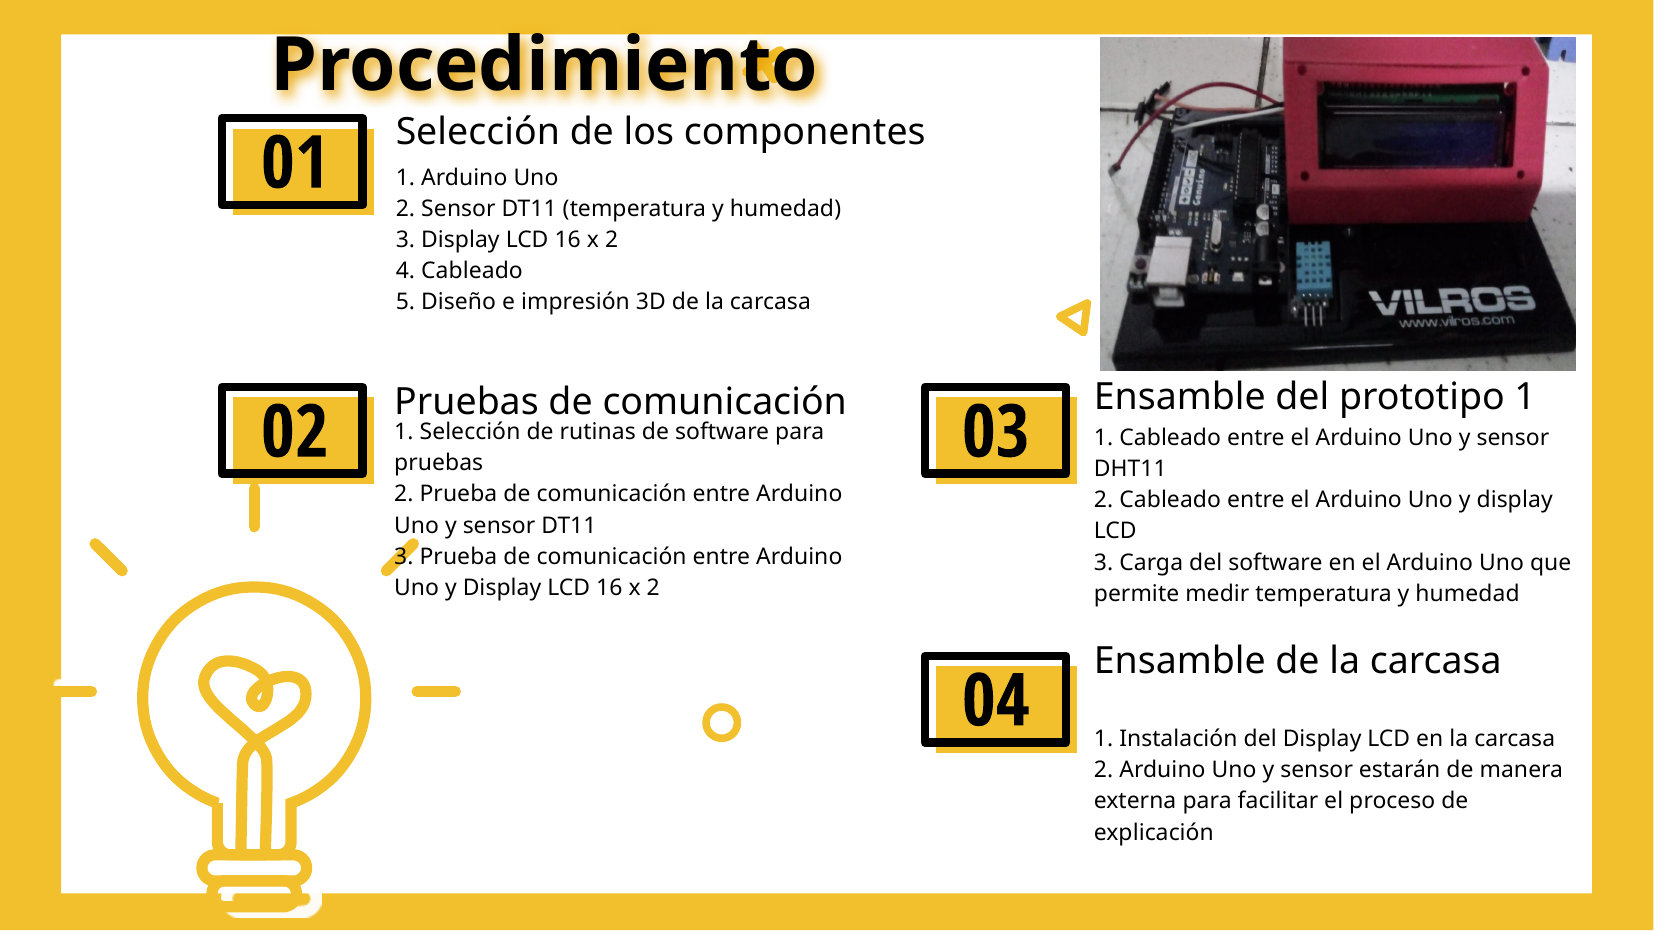

Procedimiento
# Selección de los componentes
1. Arduino Uno
2. Sensor DT11 (temperatura y humedad)
3. Display LCD 16 x 2
4. Cableado
5. Diseño e impresión 3D de la carcasa
Ensamble del prototipo 1
Pruebas de comunicación
1. Selección de rutinas de software para pruebas
2. Prueba de comunicación entre Arduino Uno y sensor DT11
3. Prueba de comunicación entre Arduino Uno y Display LCD 16 x 2
1. Cableado entre el Arduino Uno y sensor DHT11
2. Cableado entre el Arduino Uno y display LCD
3. Carga del software en el Arduino Uno que permite medir temperatura y humedad
Ensamble de la carcasa
1. Instalación del Display LCD en la carcasa
2. Arduino Uno y sensor estarán de manera externa para facilitar el proceso de explicación